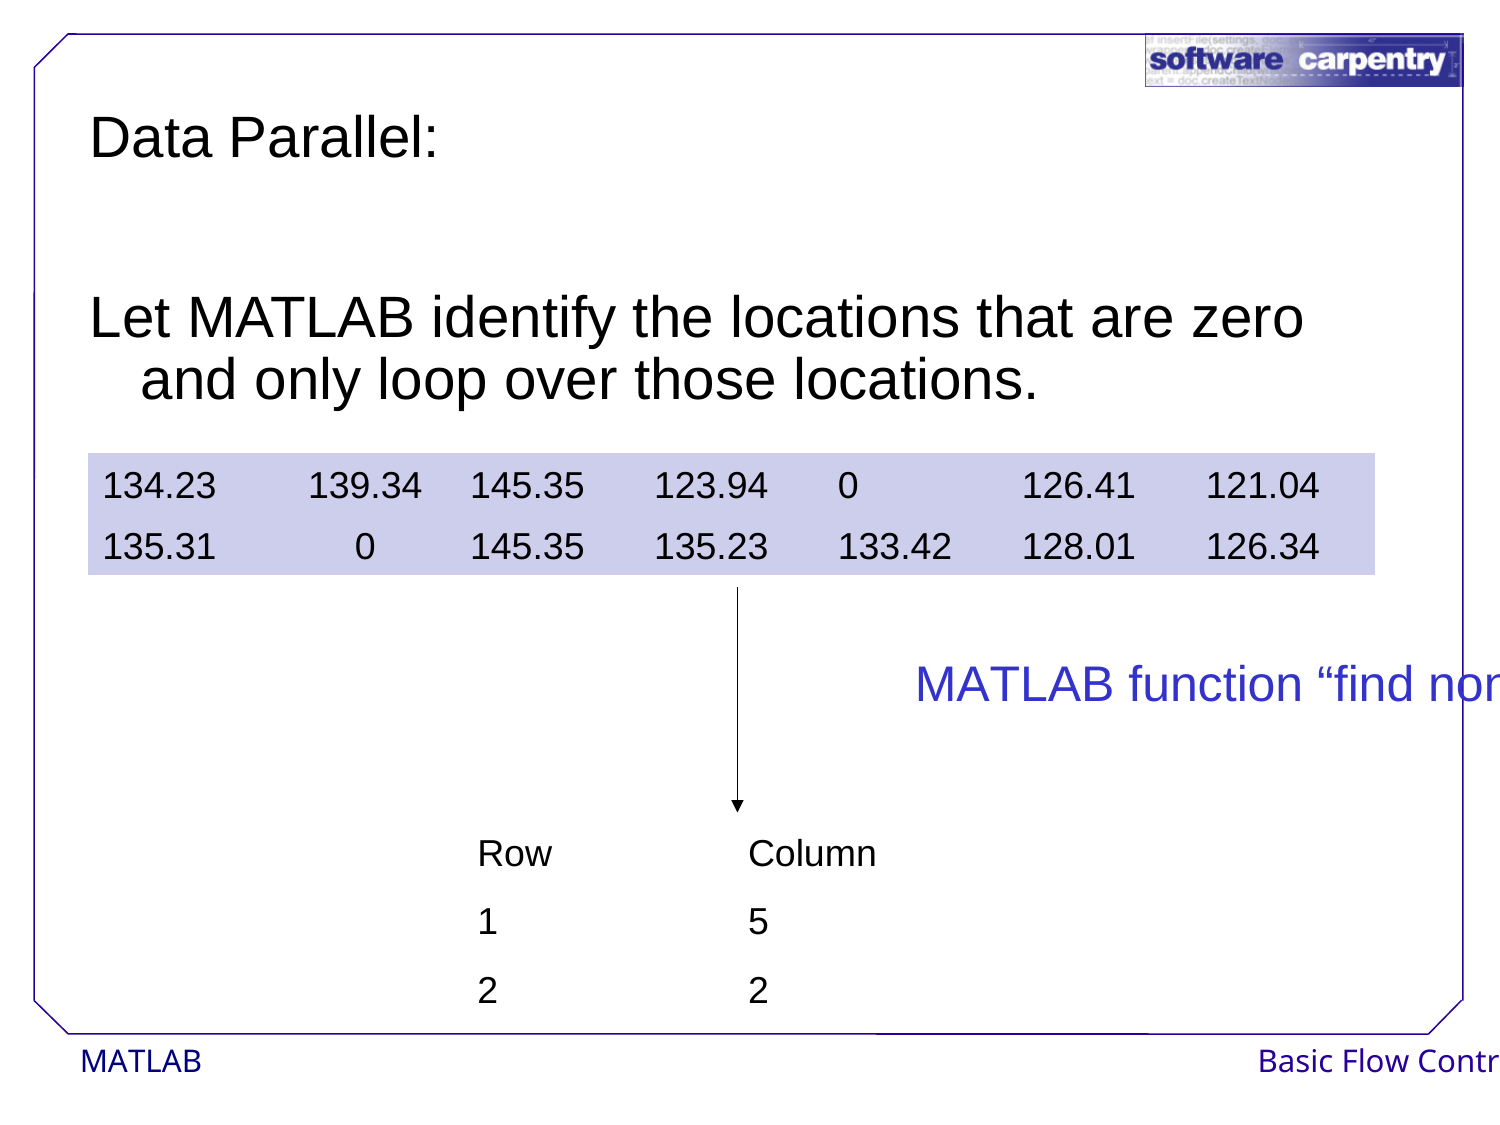

# Data Parallel:
Let MATLAB identify the locations that are zero and only loop over those locations.
| 134.23 | 139.34 | 145.35 | 123.94 | 0 | 126.41 | 121.04 |
| --- | --- | --- | --- | --- | --- | --- |
| 135.31 | 0 | 145.35 | 135.23 | 133.42 | 128.01 | 126.34 |
MATLAB function “find non-zeros”
| Row | Column |
| --- | --- |
| 1 | 5 |
| 2 | 2 |